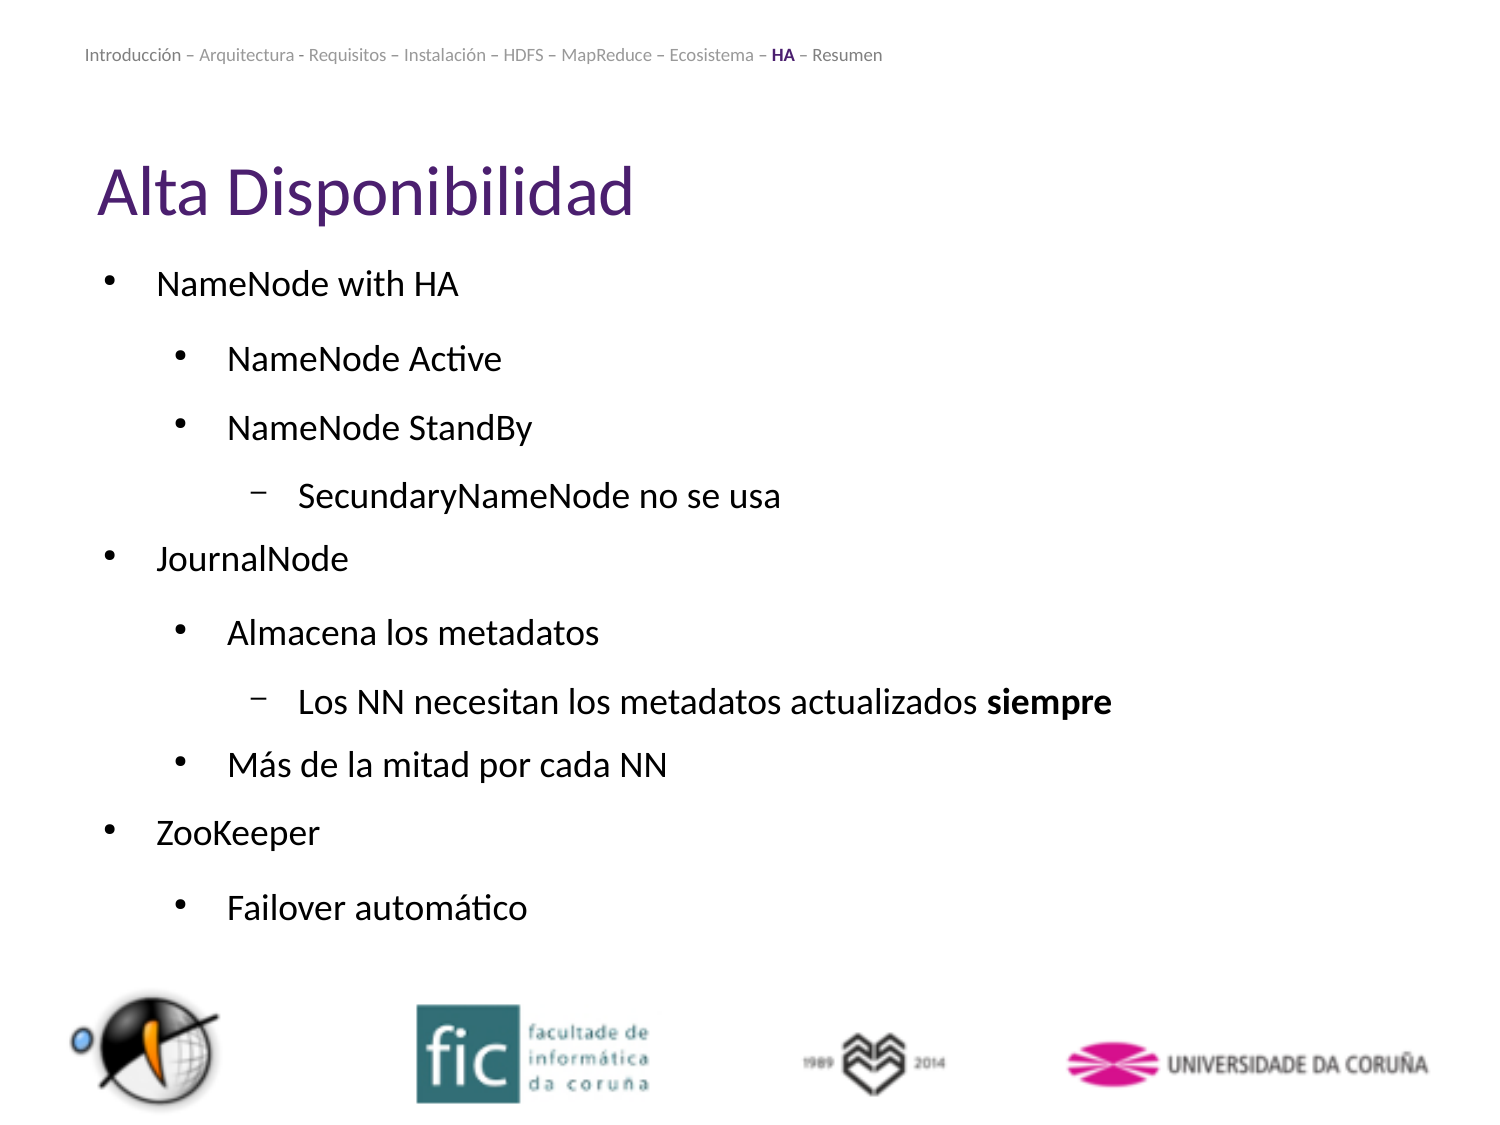

Introducción – Arquitectura - Requisitos – Instalación – HDFS – MapReduce – Ecosistema – HA – Resumen
# Alta Disponibilidad
NameNode with HA
NameNode Active
NameNode StandBy
SecundaryNameNode no se usa
JournalNode
Almacena los metadatos
Los NN necesitan los metadatos actualizados siempre
Más de la mitad por cada NN
ZooKeeper
Failover automático